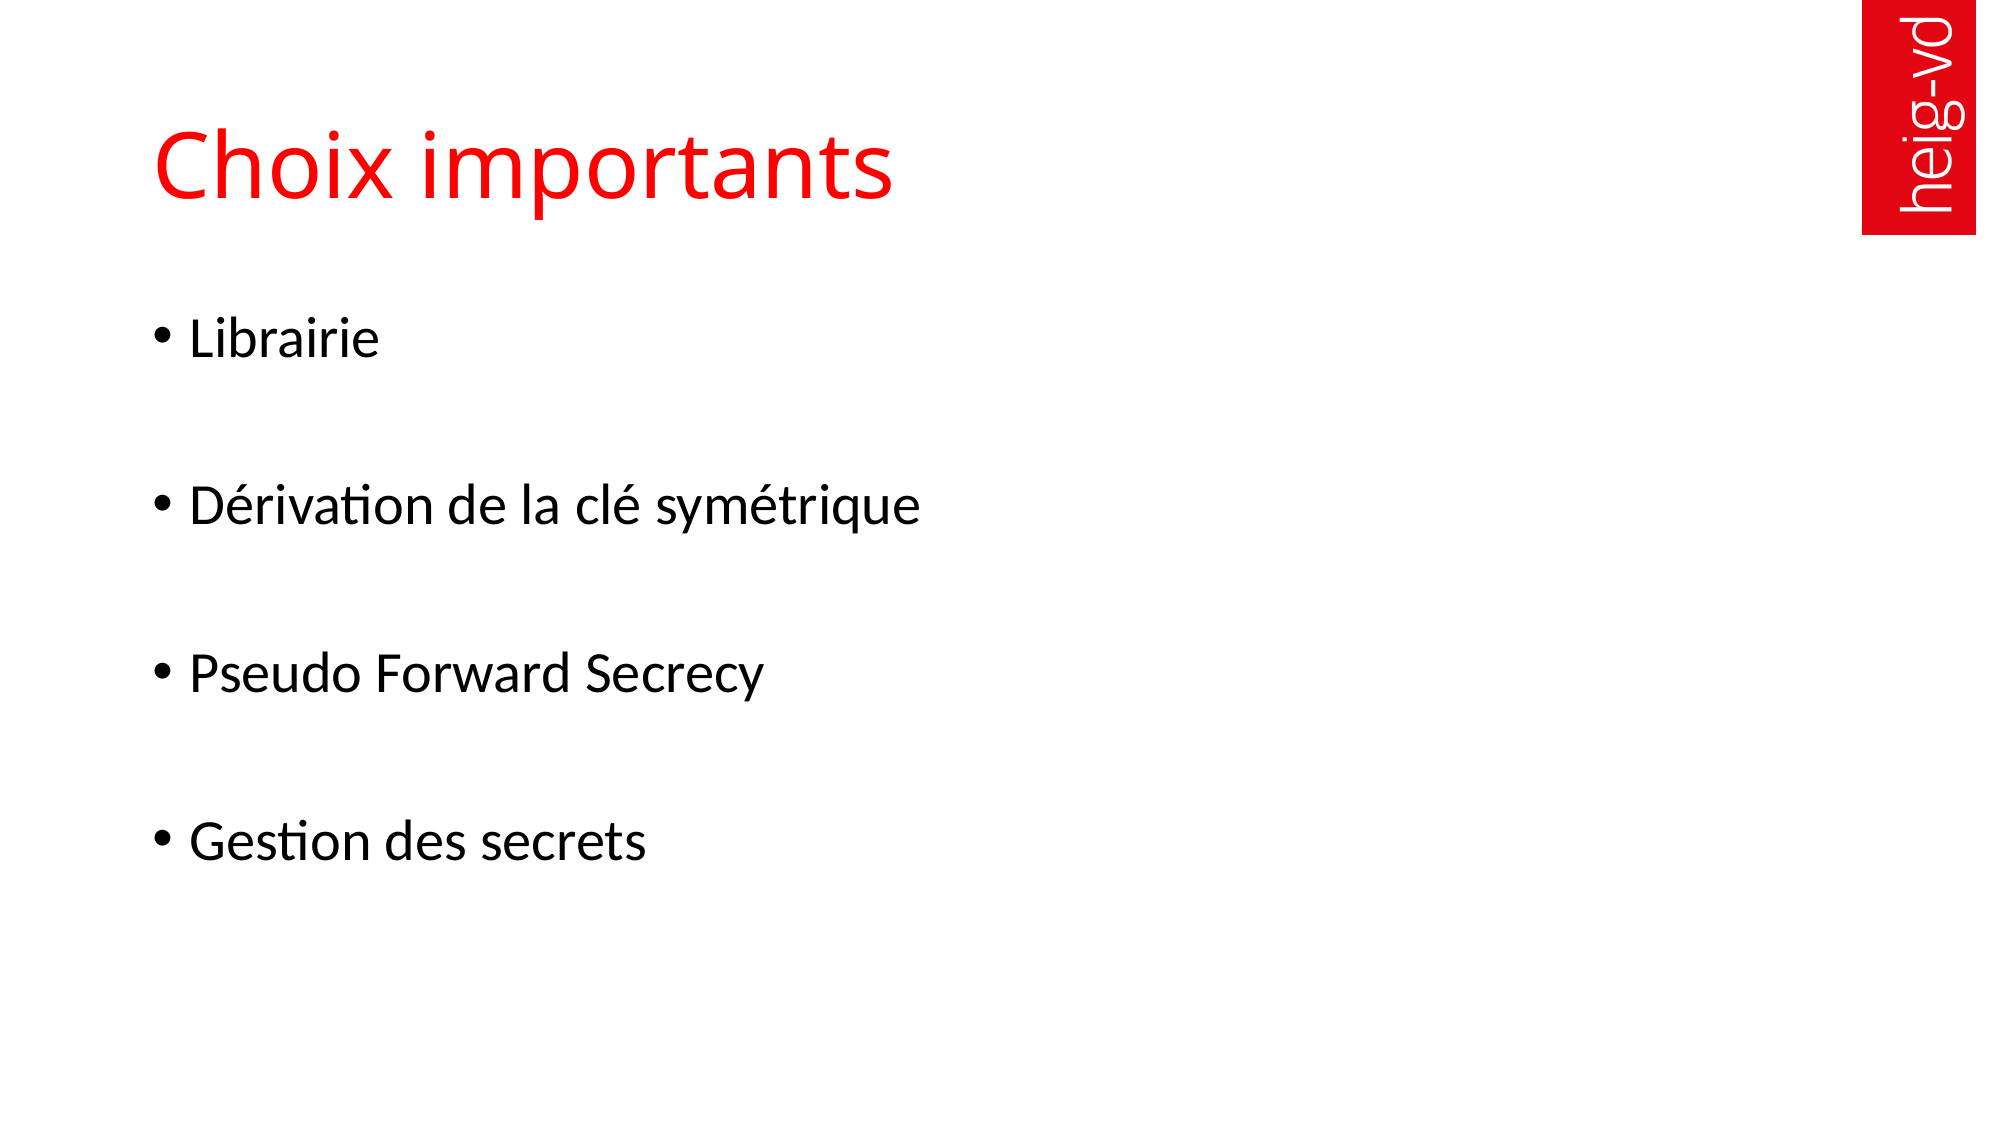

# Choix importants
Librairie
Dérivation de la clé symétrique
Pseudo Forward Secrecy
Gestion des secrets